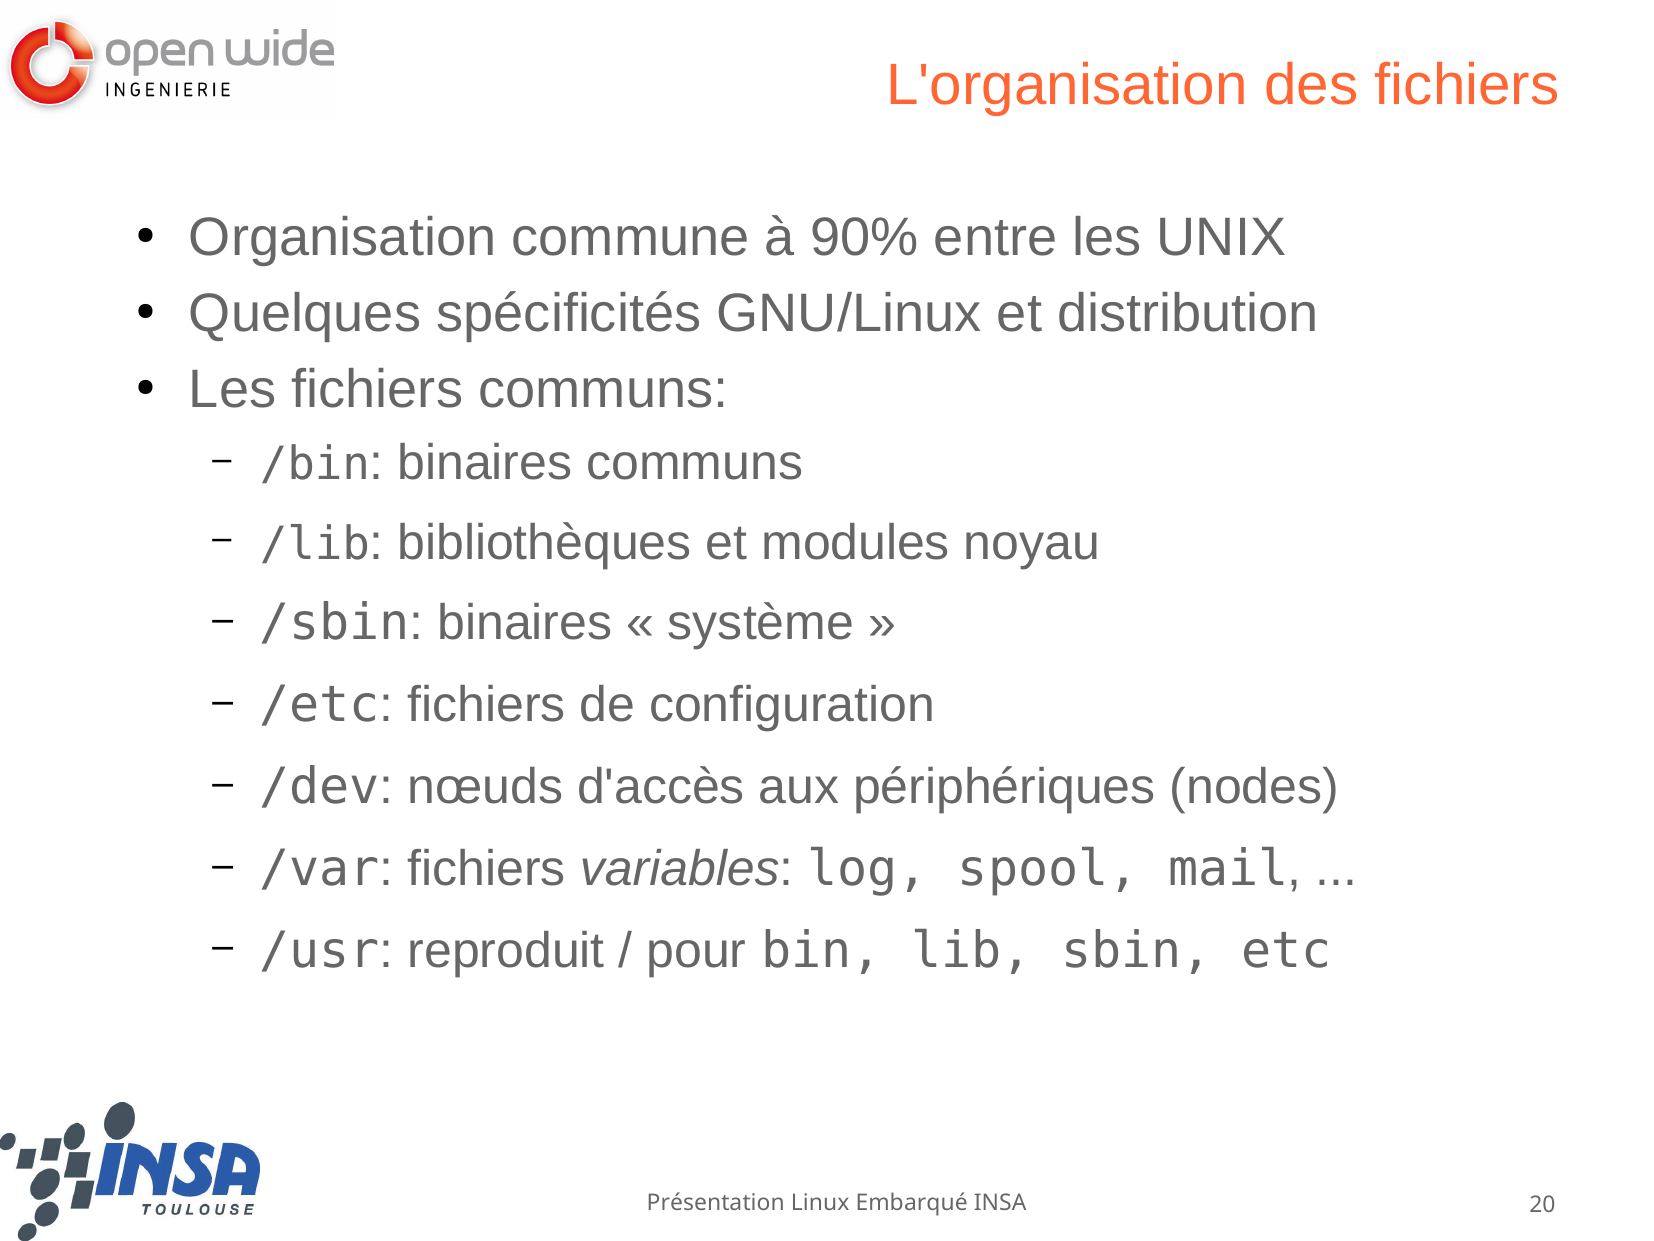

# L'organisation des fichiers
Organisation commune à 90% entre les UNIX
Quelques spécificités GNU/Linux et distribution
Les fichiers communs:
/bin: binaires communs
/lib: bibliothèques et modules noyau
/sbin: binaires « système »
/etc: fichiers de configuration
/dev: nœuds d'accès aux périphériques (nodes)
/var: fichiers variables: log, spool, mail, ...
/usr: reproduit / pour bin, lib, sbin, etc